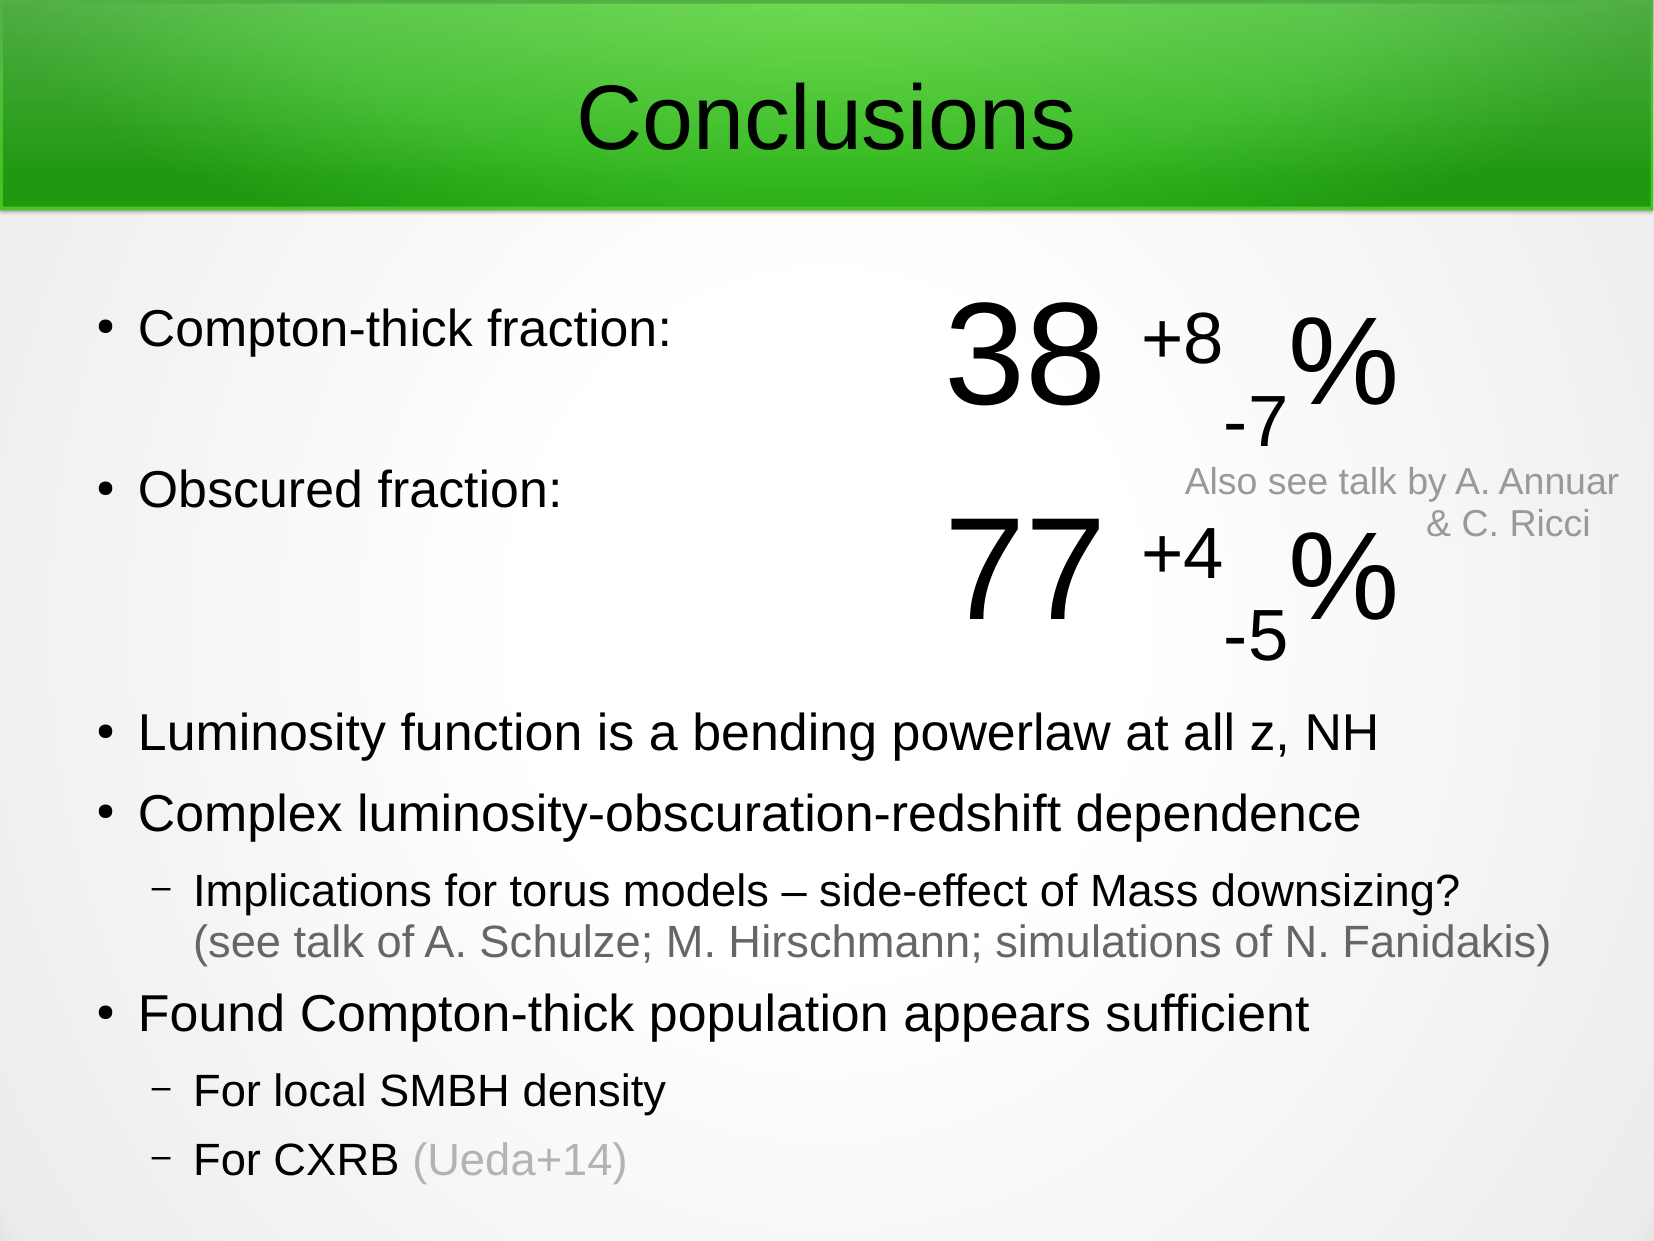

# Conclusions
38 +8-7%
Compton-thick fraction:
Obscured fraction:
Luminosity function is a bending powerlaw at all z, NH
Complex luminosity-obscuration-redshift dependence
Implications for torus models – side-effect of Mass downsizing?
(see talk of A. Schulze; M. Hirschmann; simulations of N. Fanidakis)
Found Compton-thick population appears sufficient
For local SMBH density
For CXRB (Ueda+14)
Also see talk by A. Annuar
 & C. Ricci
77 +4-5%